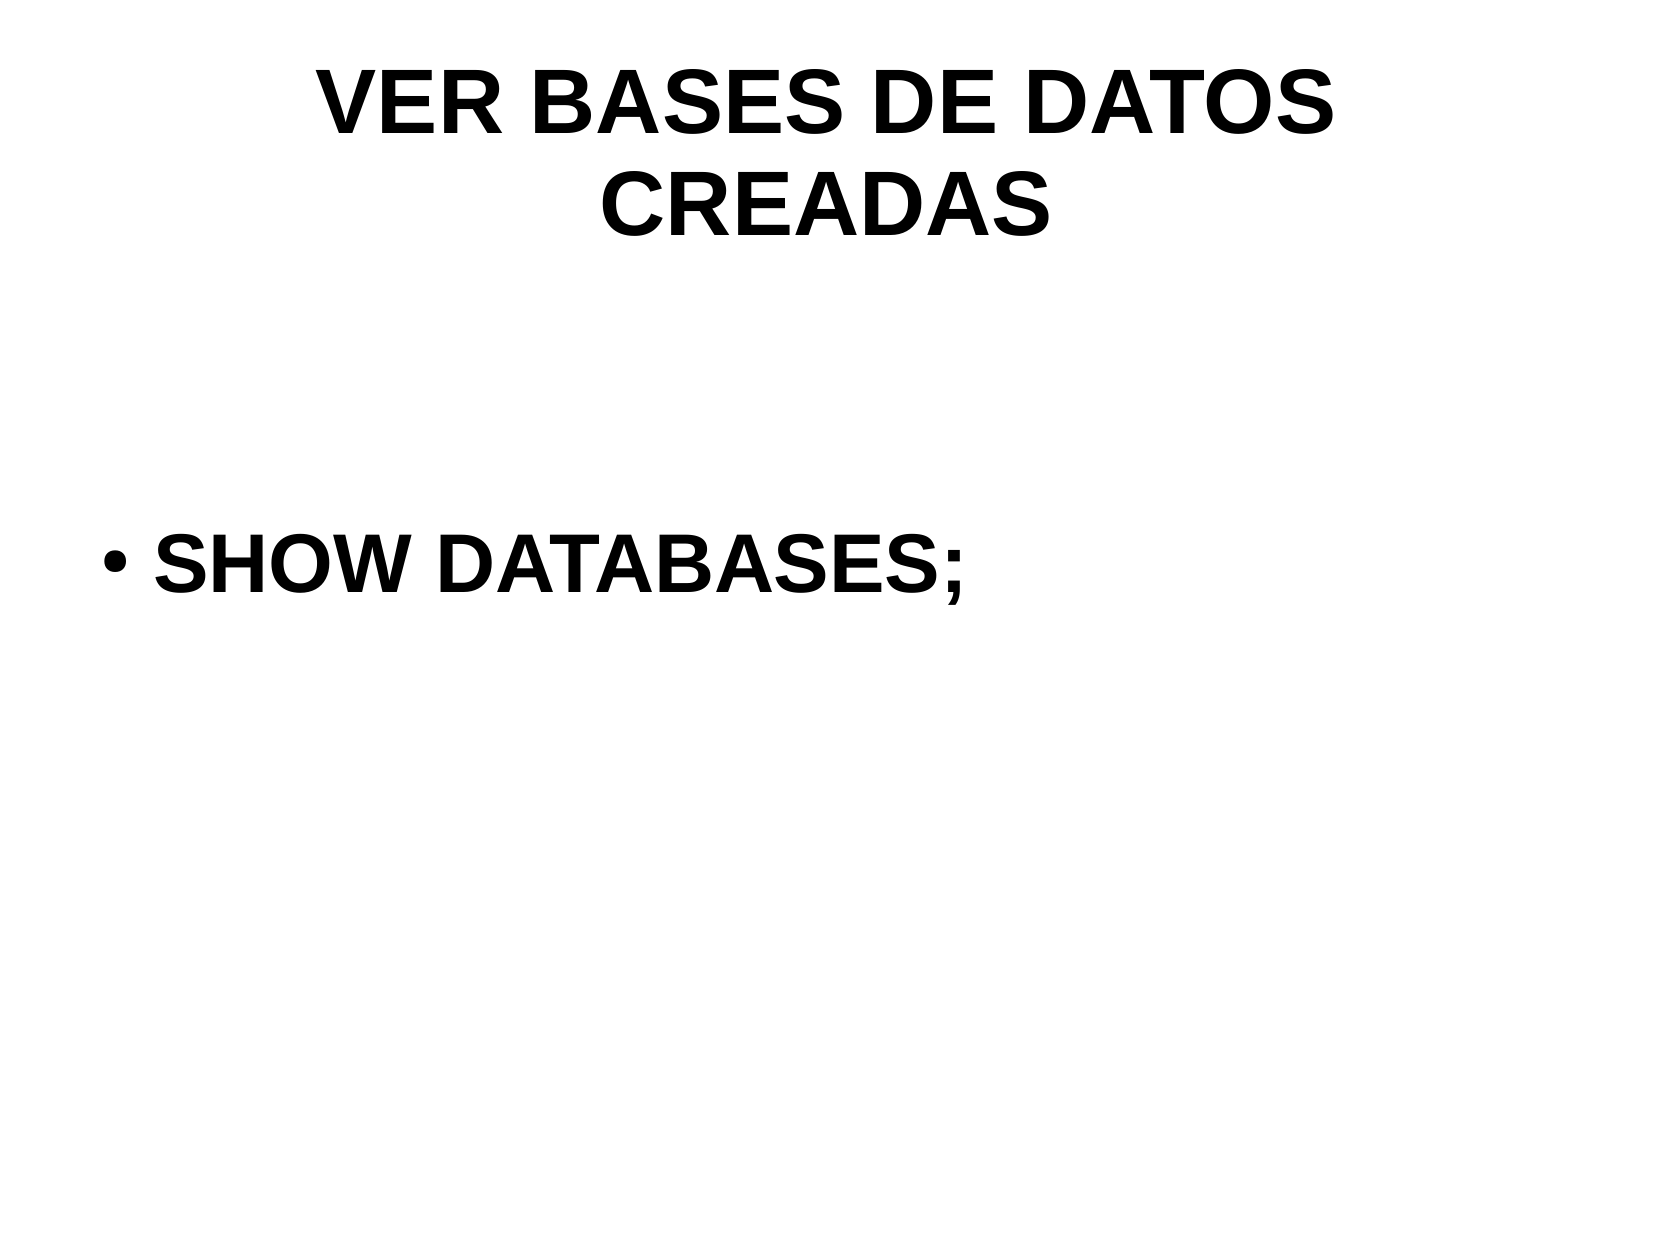

# VER BASES DE DATOS CREADAS
SHOW DATABASES;